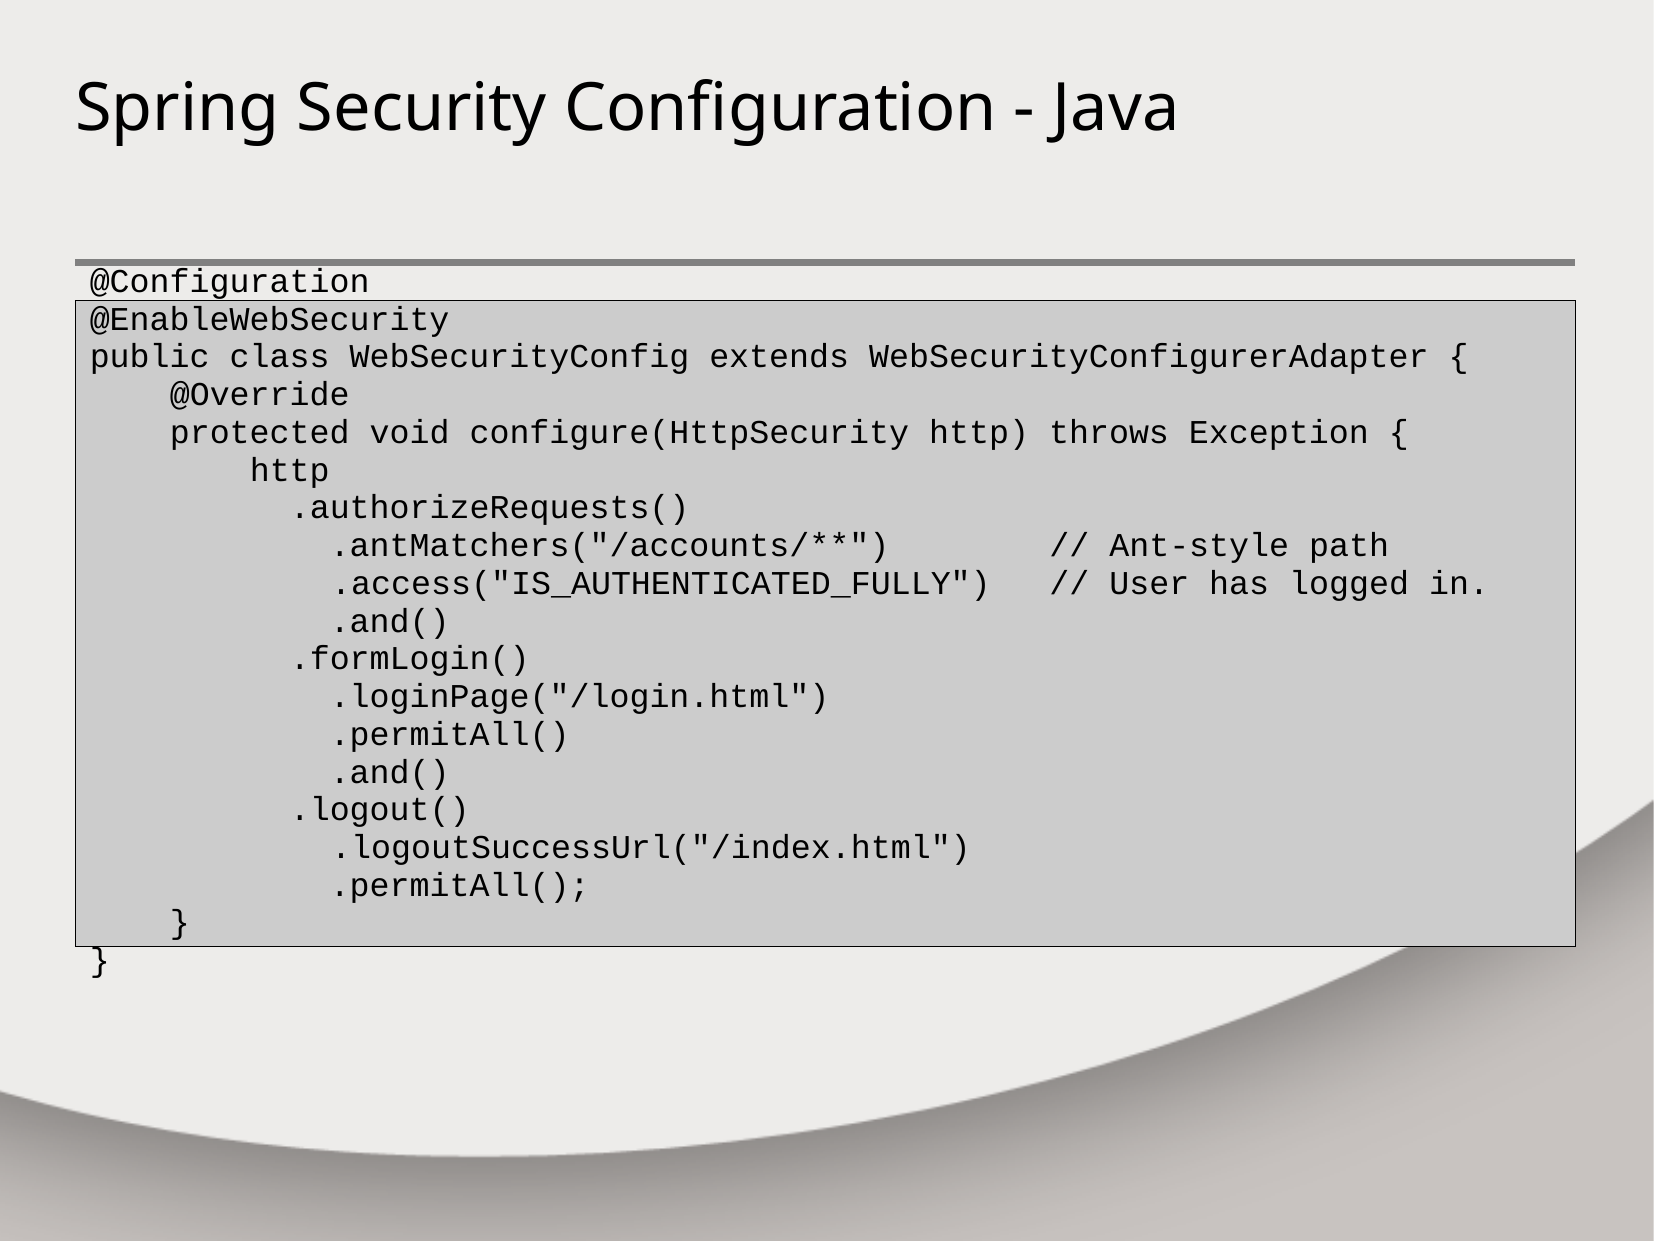

# Spring Security Configuration - Java
@Configuration
@EnableWebSecurity
public class WebSecurityConfig extends WebSecurityConfigurerAdapter {
 @Override
 protected void configure(HttpSecurity http) throws Exception {
 http
 .authorizeRequests()
 .antMatchers("/accounts/**")			// Ant-style path
			 .access("IS_AUTHENTICATED_FULLY")	// User has logged in.
 .and()
 .formLogin()
 .loginPage("/login.html")
 .permitAll()
 .and()
 .logout()
			 .logoutSuccessUrl("/index.html")
 .permitAll();
 }
}